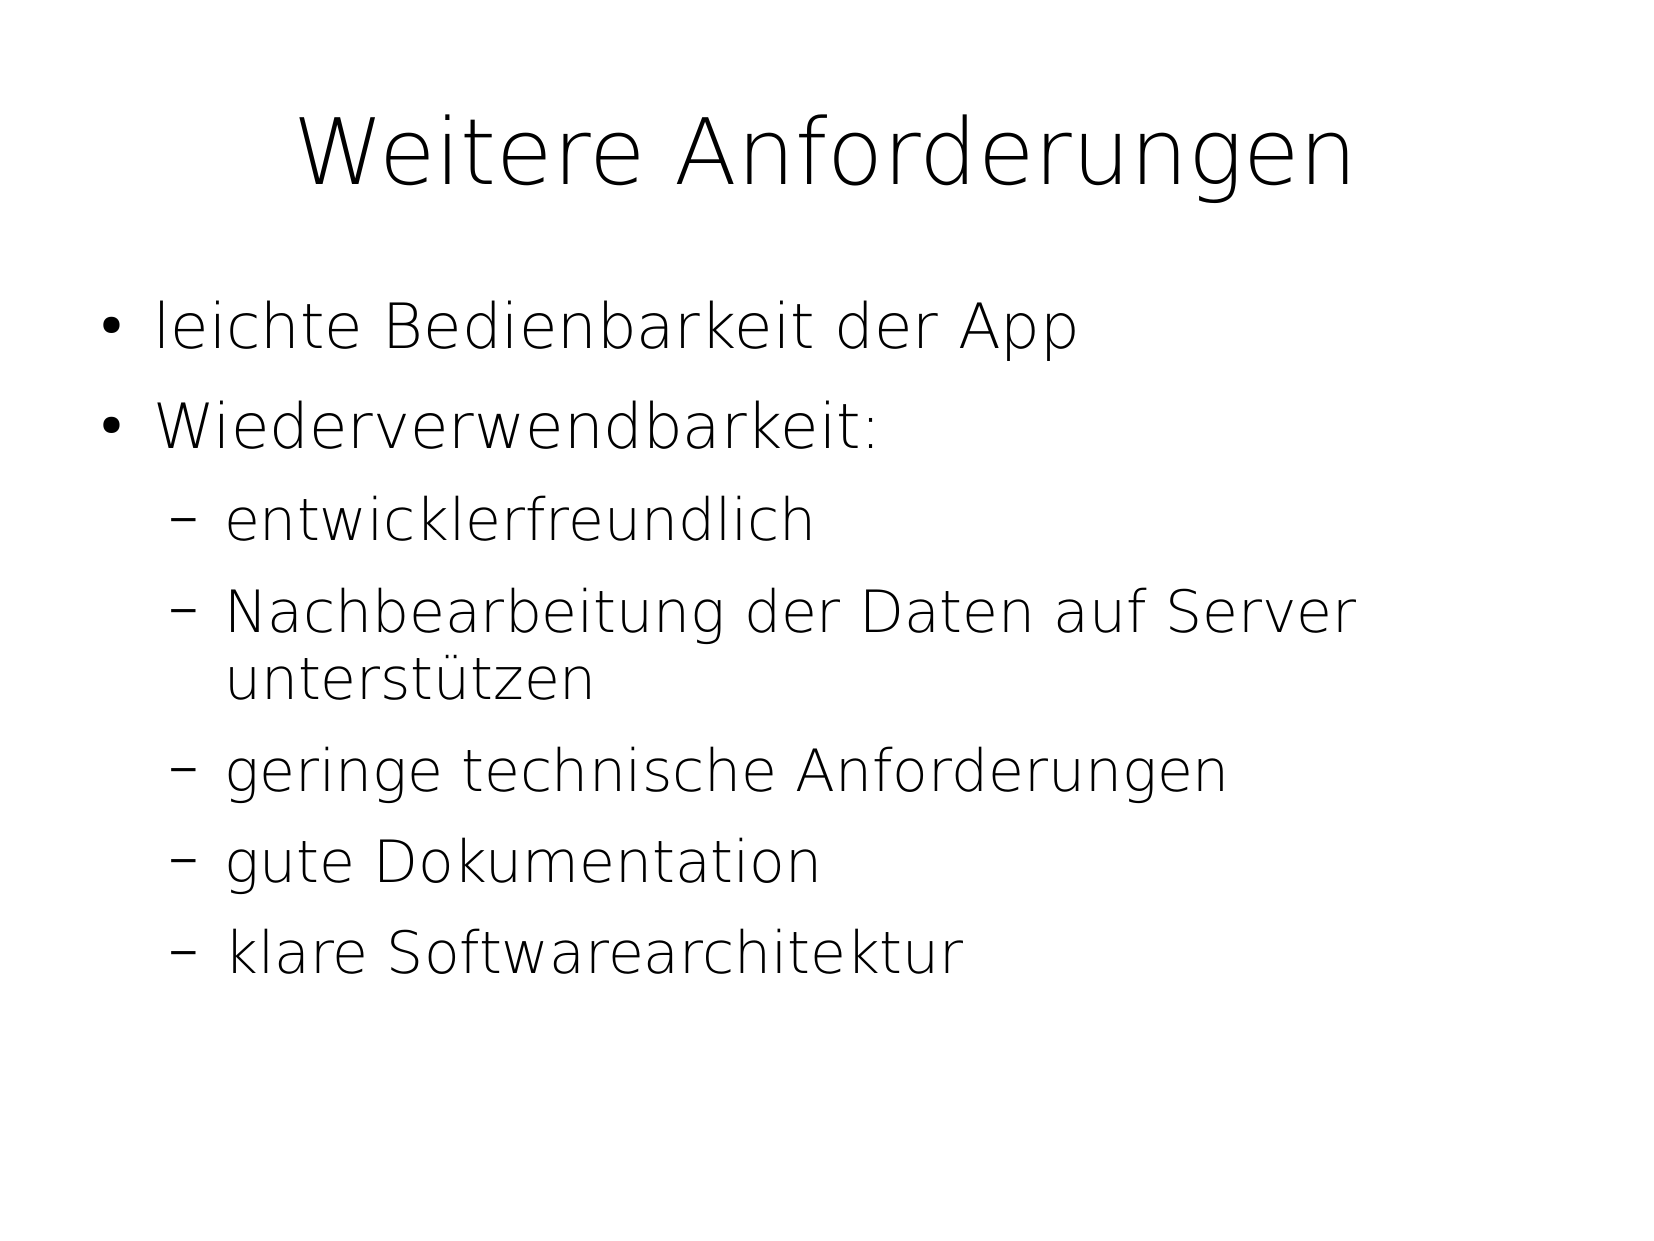

# Weitere Anforderungen
leichte Bedienbarkeit der App
Wiederverwendbarkeit:
entwicklerfreundlich
Nachbearbeitung der Daten auf Server unterstützen
geringe technische Anforderungen
gute Dokumentation
klare Softwarearchitektur